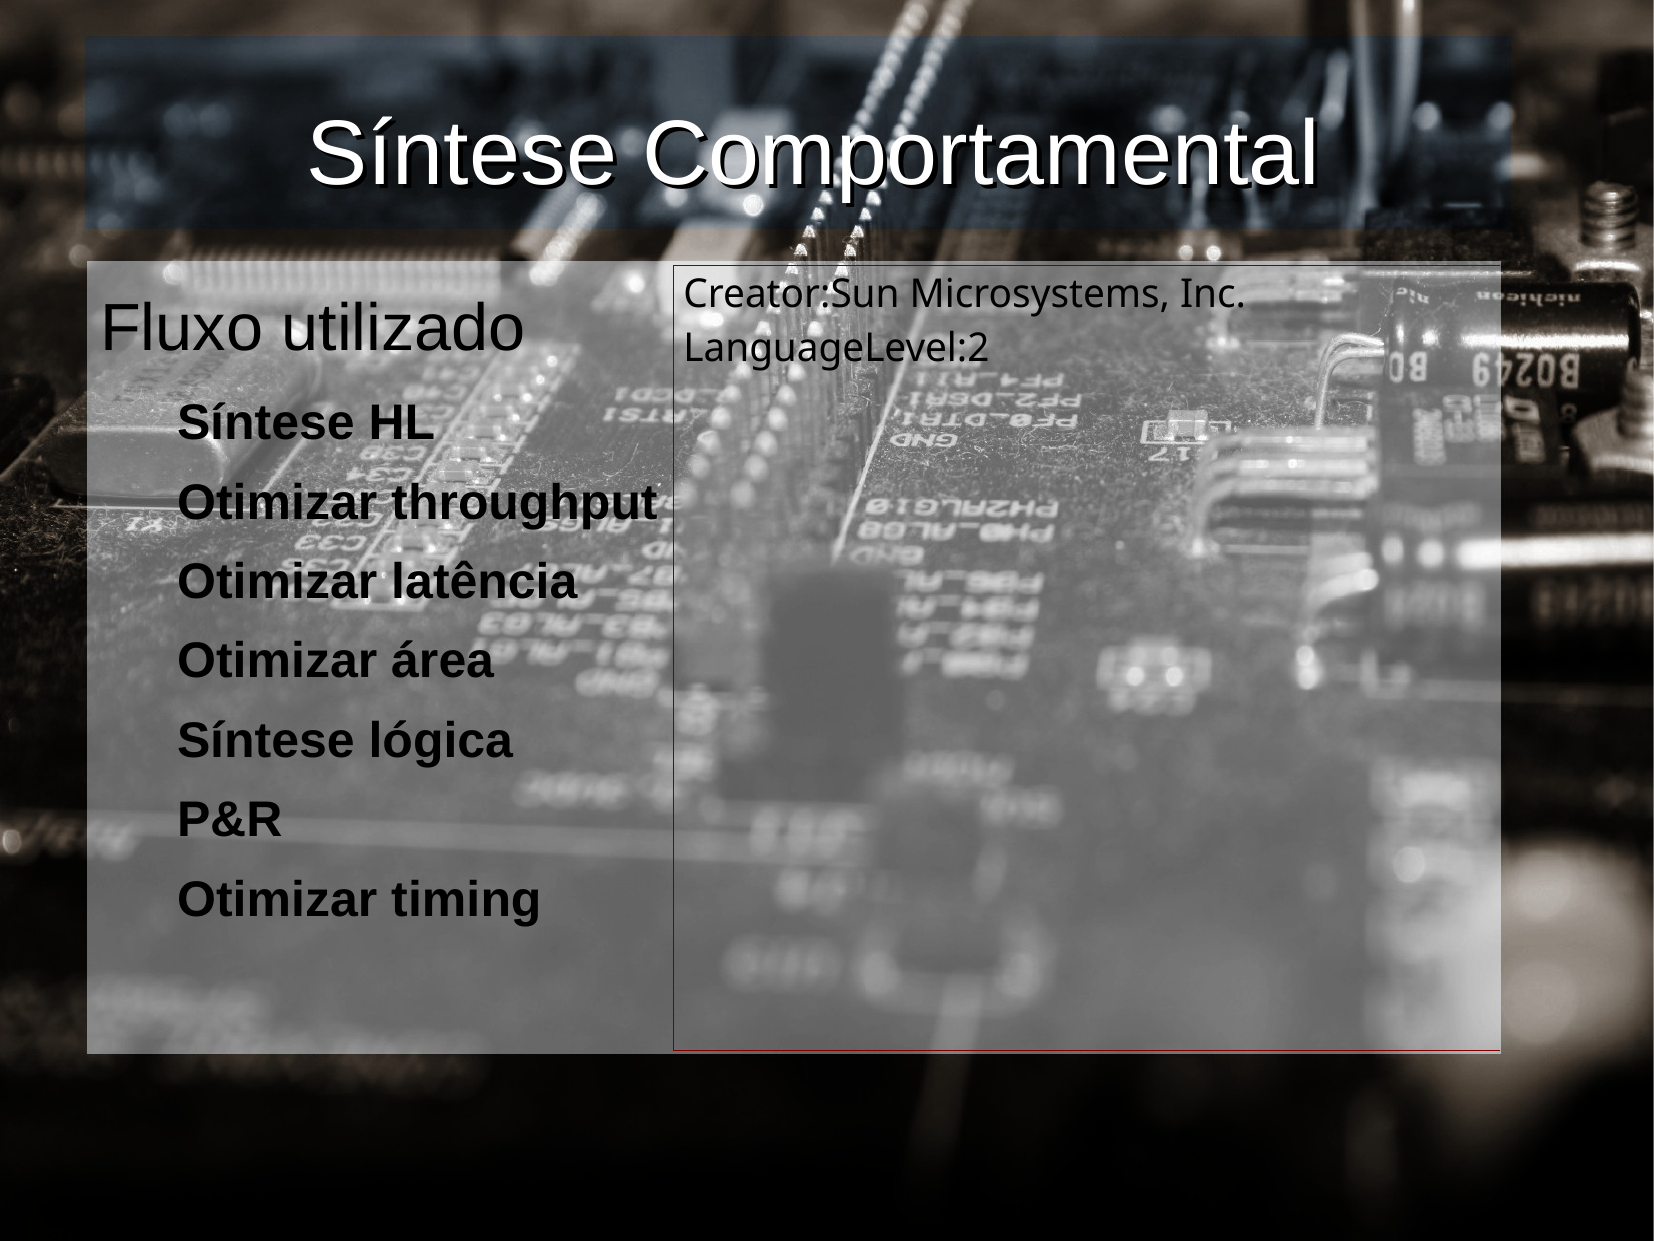

# Síntese Comportamental
Fluxo utilizado
Síntese HL
Otimizar throughput
Otimizar latência
Otimizar área
Síntese lógica
P&R
Otimizar timing